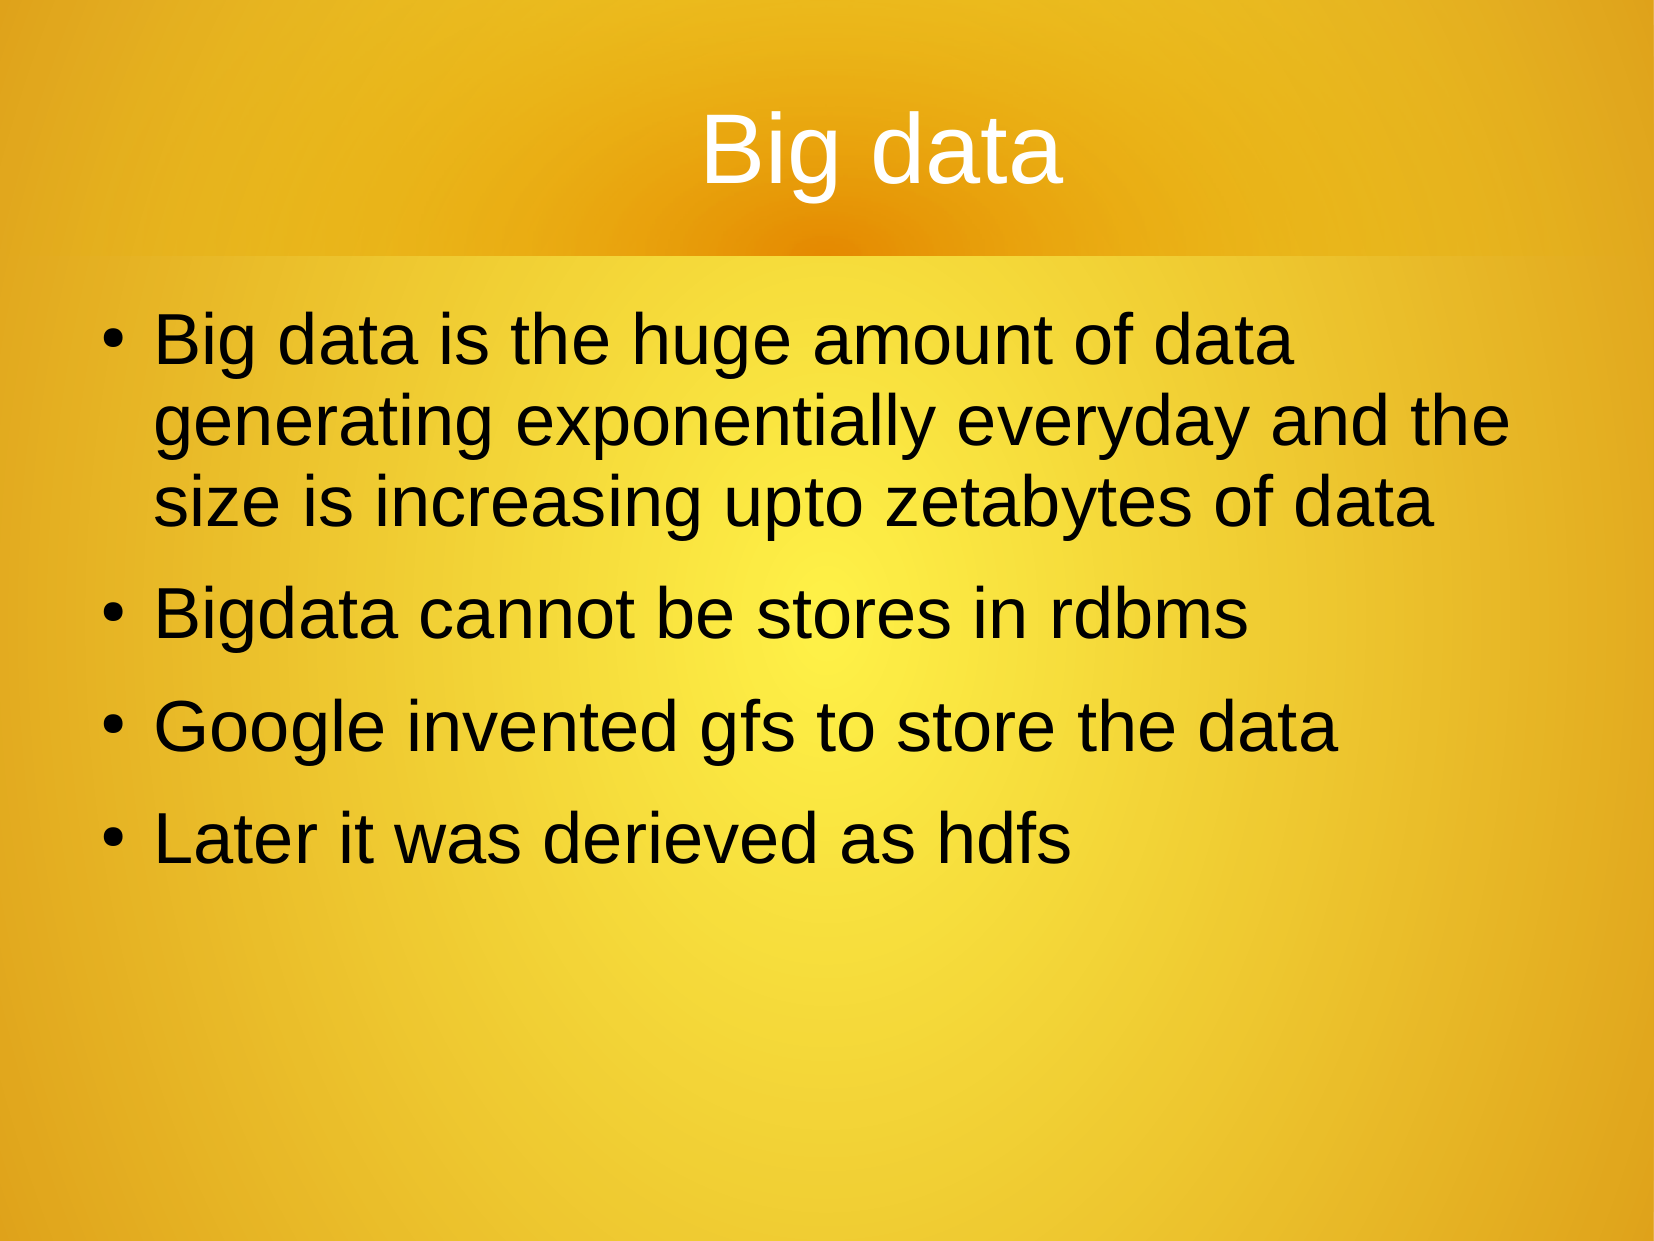

# Big data
Big data is the huge amount of data generating exponentially everyday and the size is increasing upto zetabytes of data
Bigdata cannot be stores in rdbms
Google invented gfs to store the data
Later it was derieved as hdfs